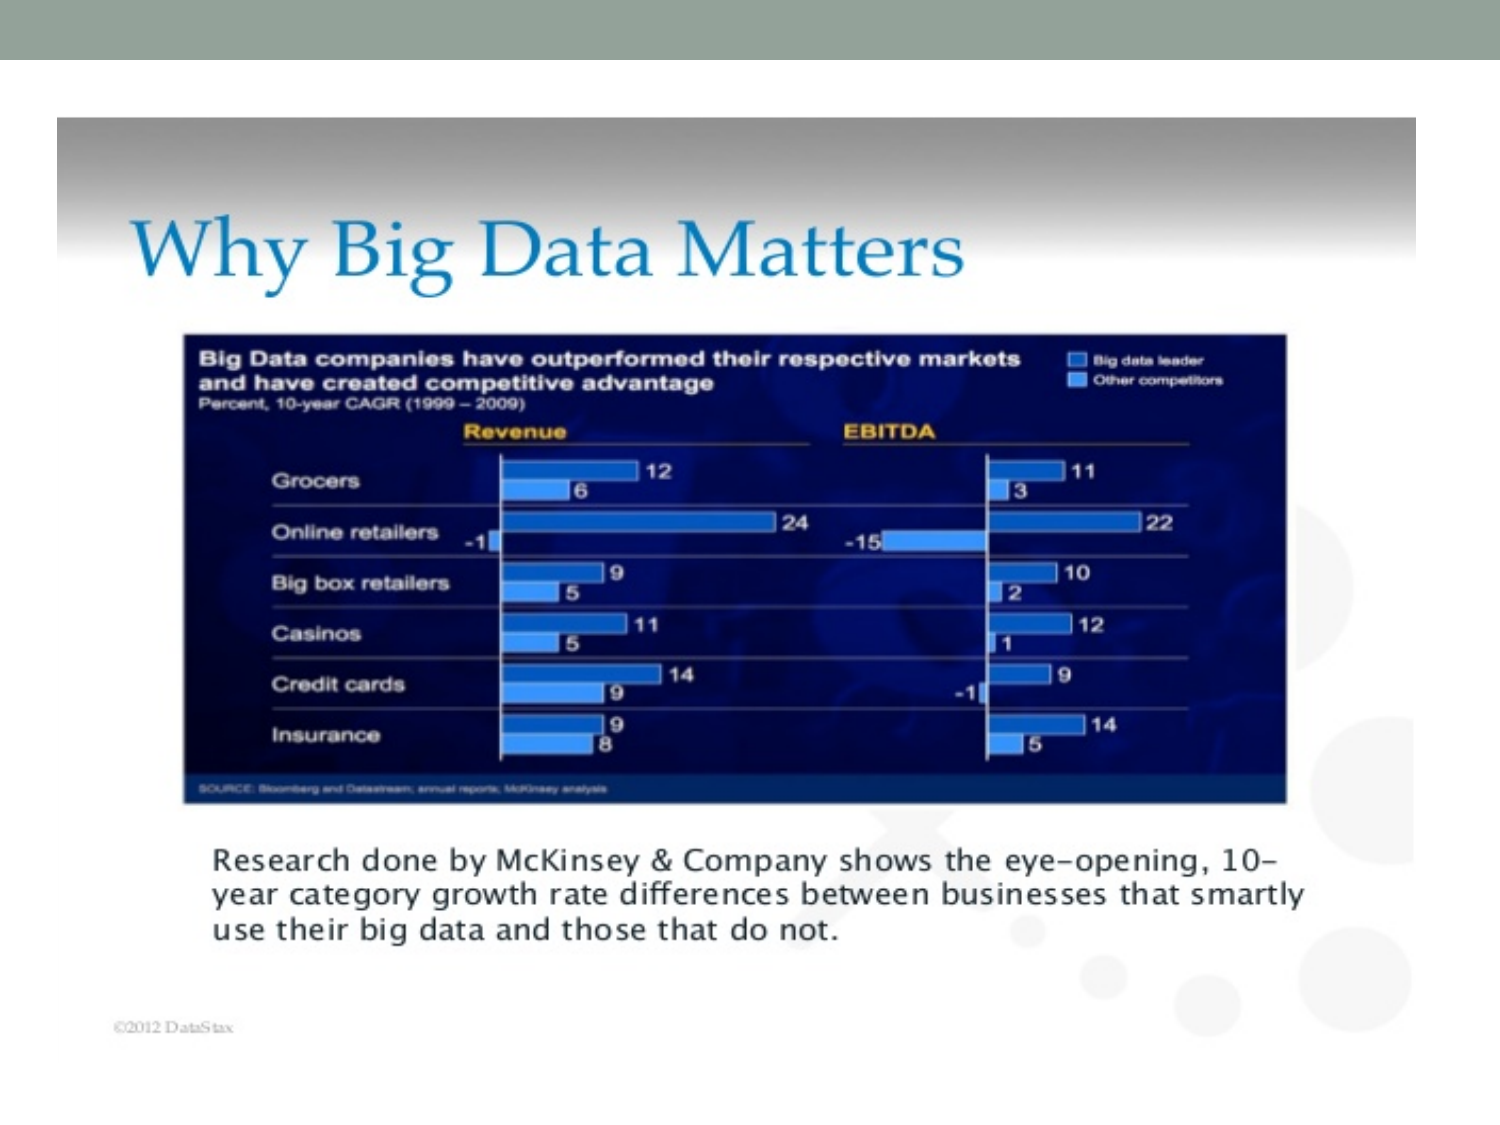

# Giới thiệu:
Ngày nay, các dịch vụ trên Internet phải xử lí khối lượng dữ liệu rất lớn. Hầu hết dữ liệu sẽ được lưu trữ phân tán trên nhiều máy chủ khác nhau. Vì vậy, các hệ quản trị cơ sở dữ liệu quan hệ (RDBMS) tỏ ra không còn phù hợp với các dịch vụ như thế này nữa. Người ta bắt đầu nghĩ tới việc phát triển các DBMS mới phù hợp để quản lí các khối lượng dữ liệu phân tán này. Các DBMS này thường được gọi là NoSQL. Một đại diện nổi bật của các NoSQL là Cassandra.
Cassandra là hệ cơ sở dữ liệu phân tán mã nguồn mở được bắt đầu bởi Facebook. Năm 2008, Facebook chuyển nó cho cộng đồng mã nguồn mỡ và được Apache tiếp tục phát triển đến ngày hôm nay. Cassandra được coi là sự kết hợp của Amazon’s Dynamo và Google’s BigTable. Trong khuôn khổ bài viết này, tôi sẽ giới thiệu các ưu điểm, một số khái niệm cơ bản về mô hình dữ liệu của Cassandra cũng như cách cài đặt và chạy thử nó.